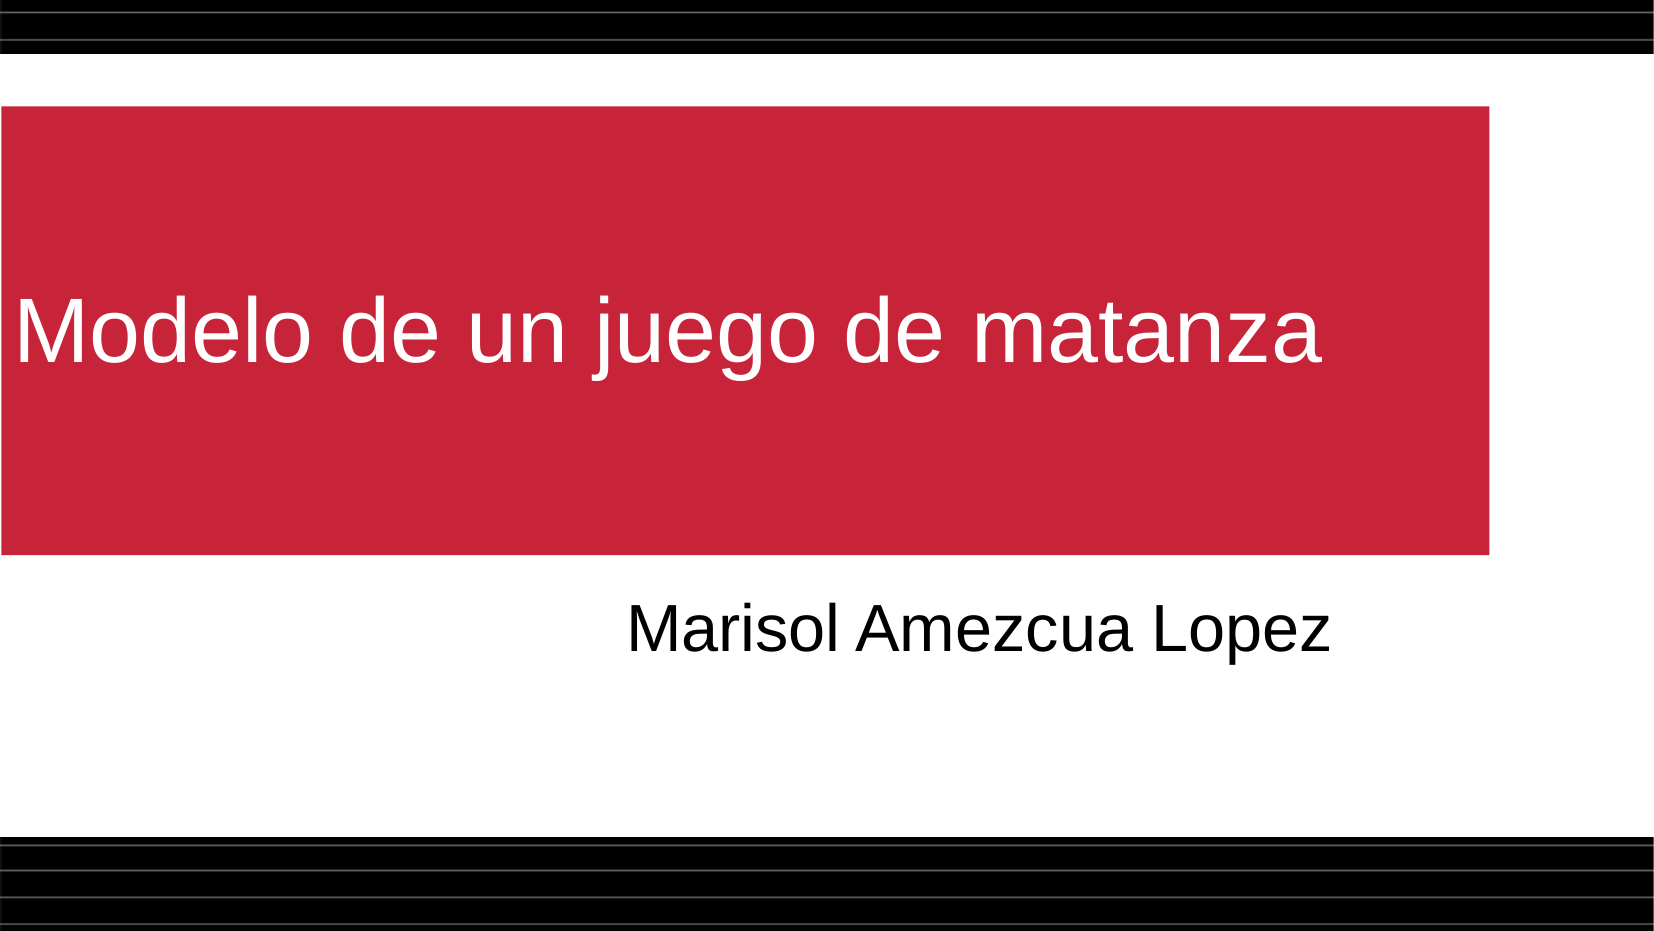

# Modelo de un juego de matanza
Marisol Amezcua Lopez